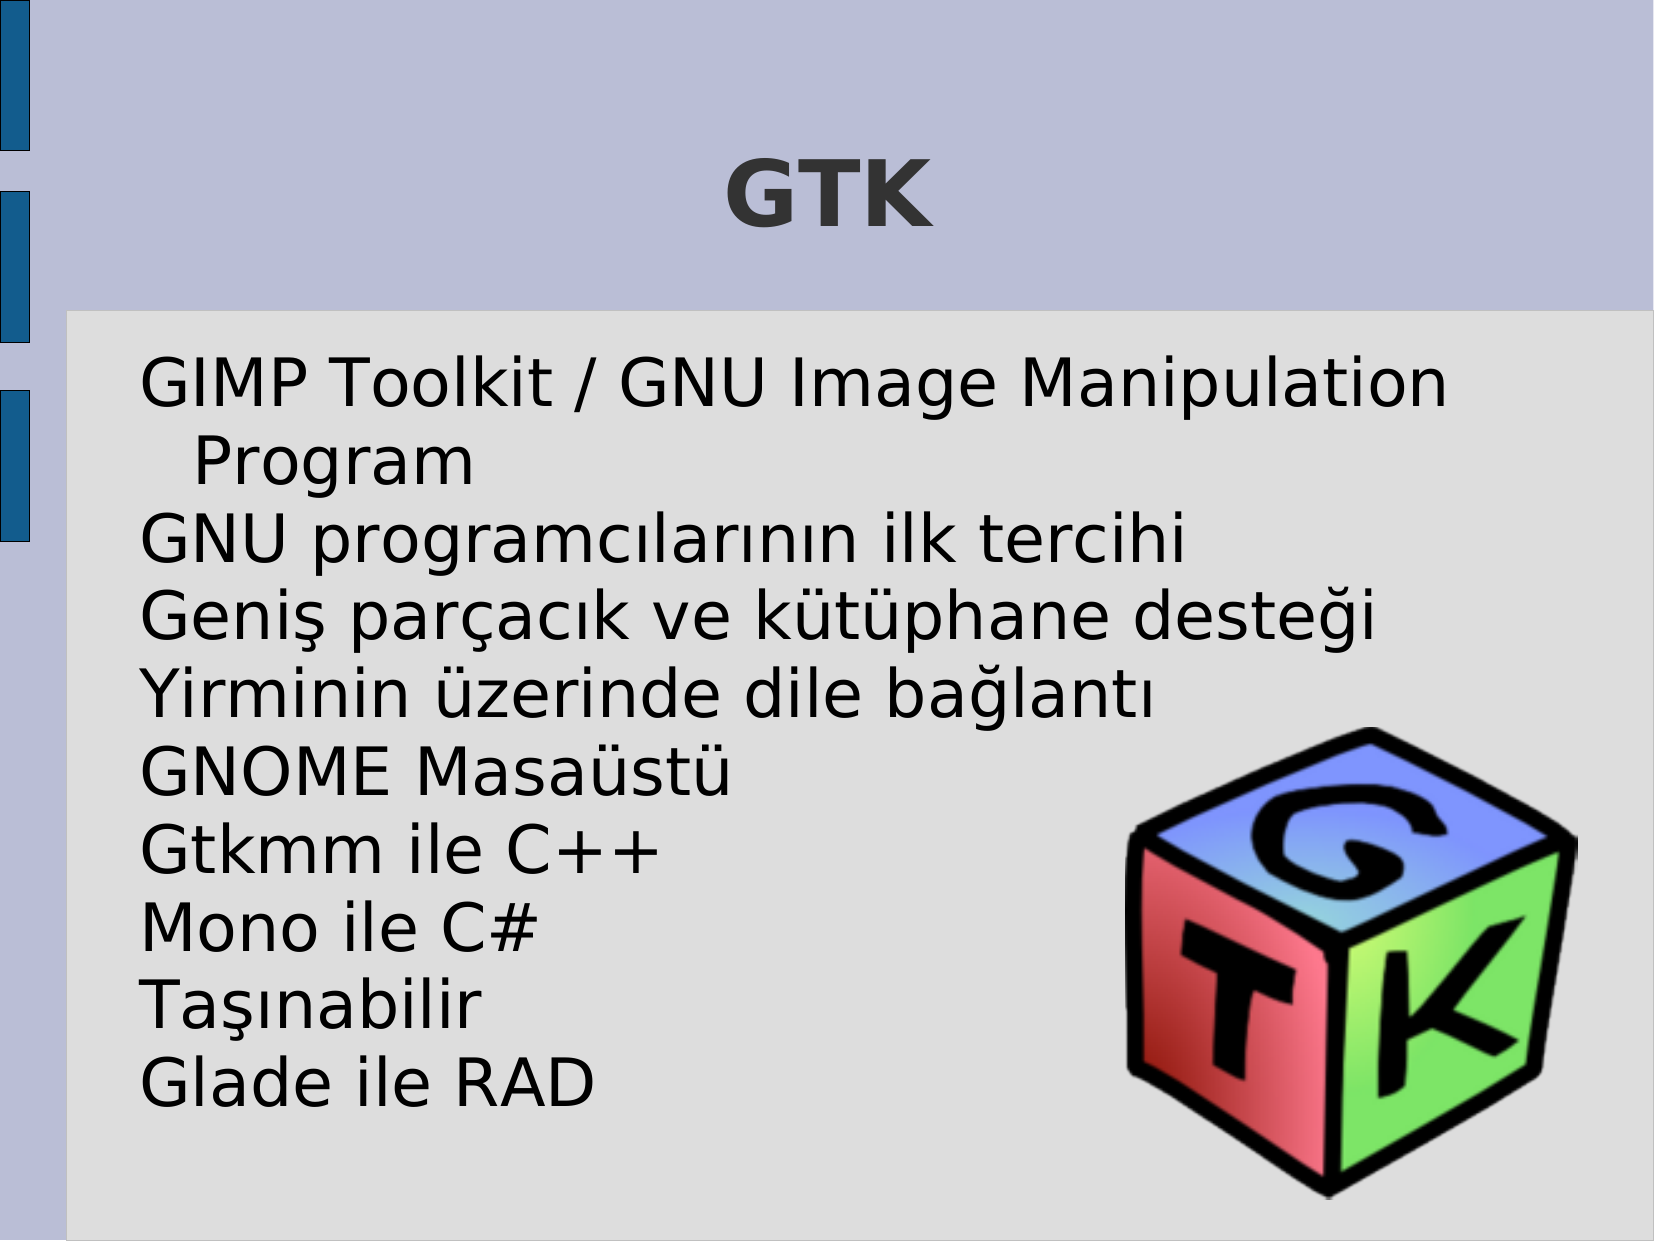

# GTK
GIMP Toolkit / GNU Image Manipulation Program
GNU programcılarının ilk tercihi
Geniş parçacık ve kütüphane desteği
Yirminin üzerinde dile bağlantı
GNOME Masaüstü
Gtkmm ile C++
Mono ile C#
Taşınabilir
Glade ile RAD